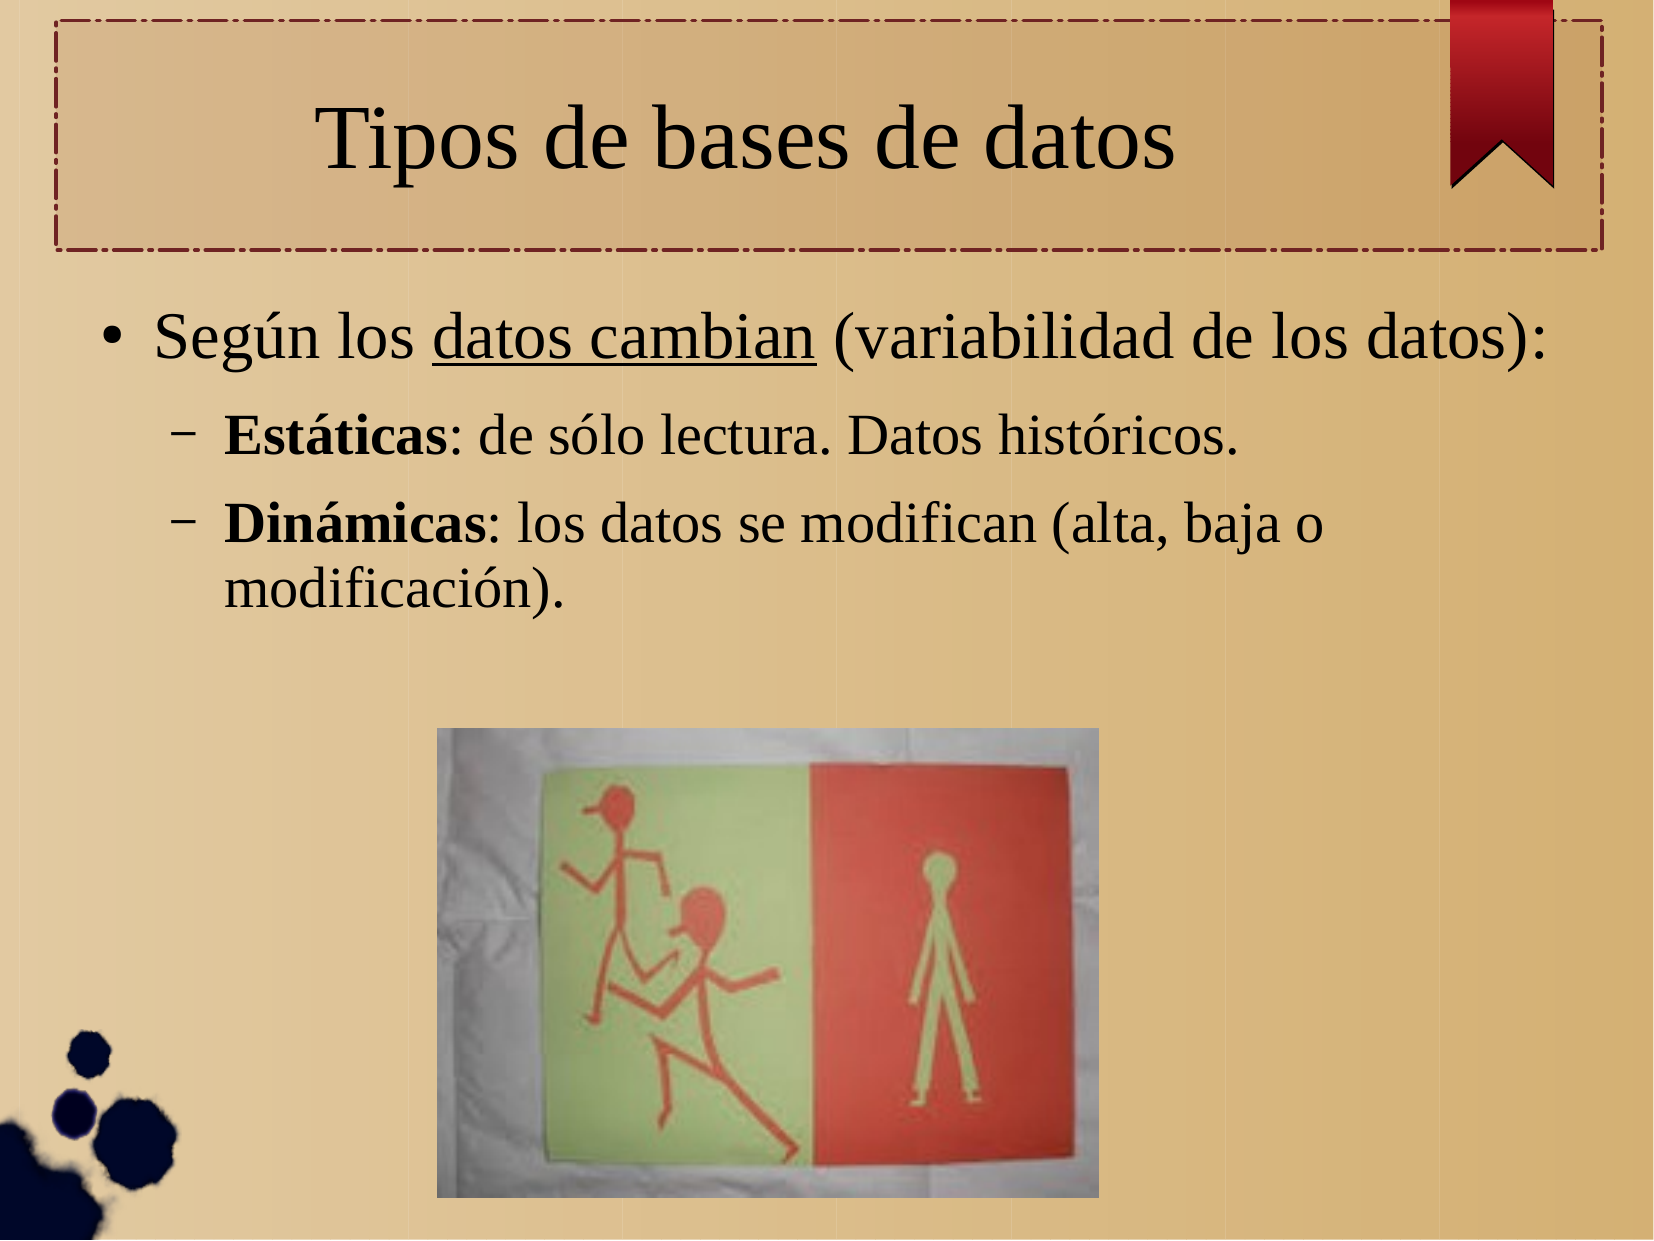

# Tipos de bases de datos
Según los datos cambian (variabilidad de los datos):
Estáticas: de sólo lectura. Datos históricos.
Dinámicas: los datos se modifican (alta, baja o modificación).